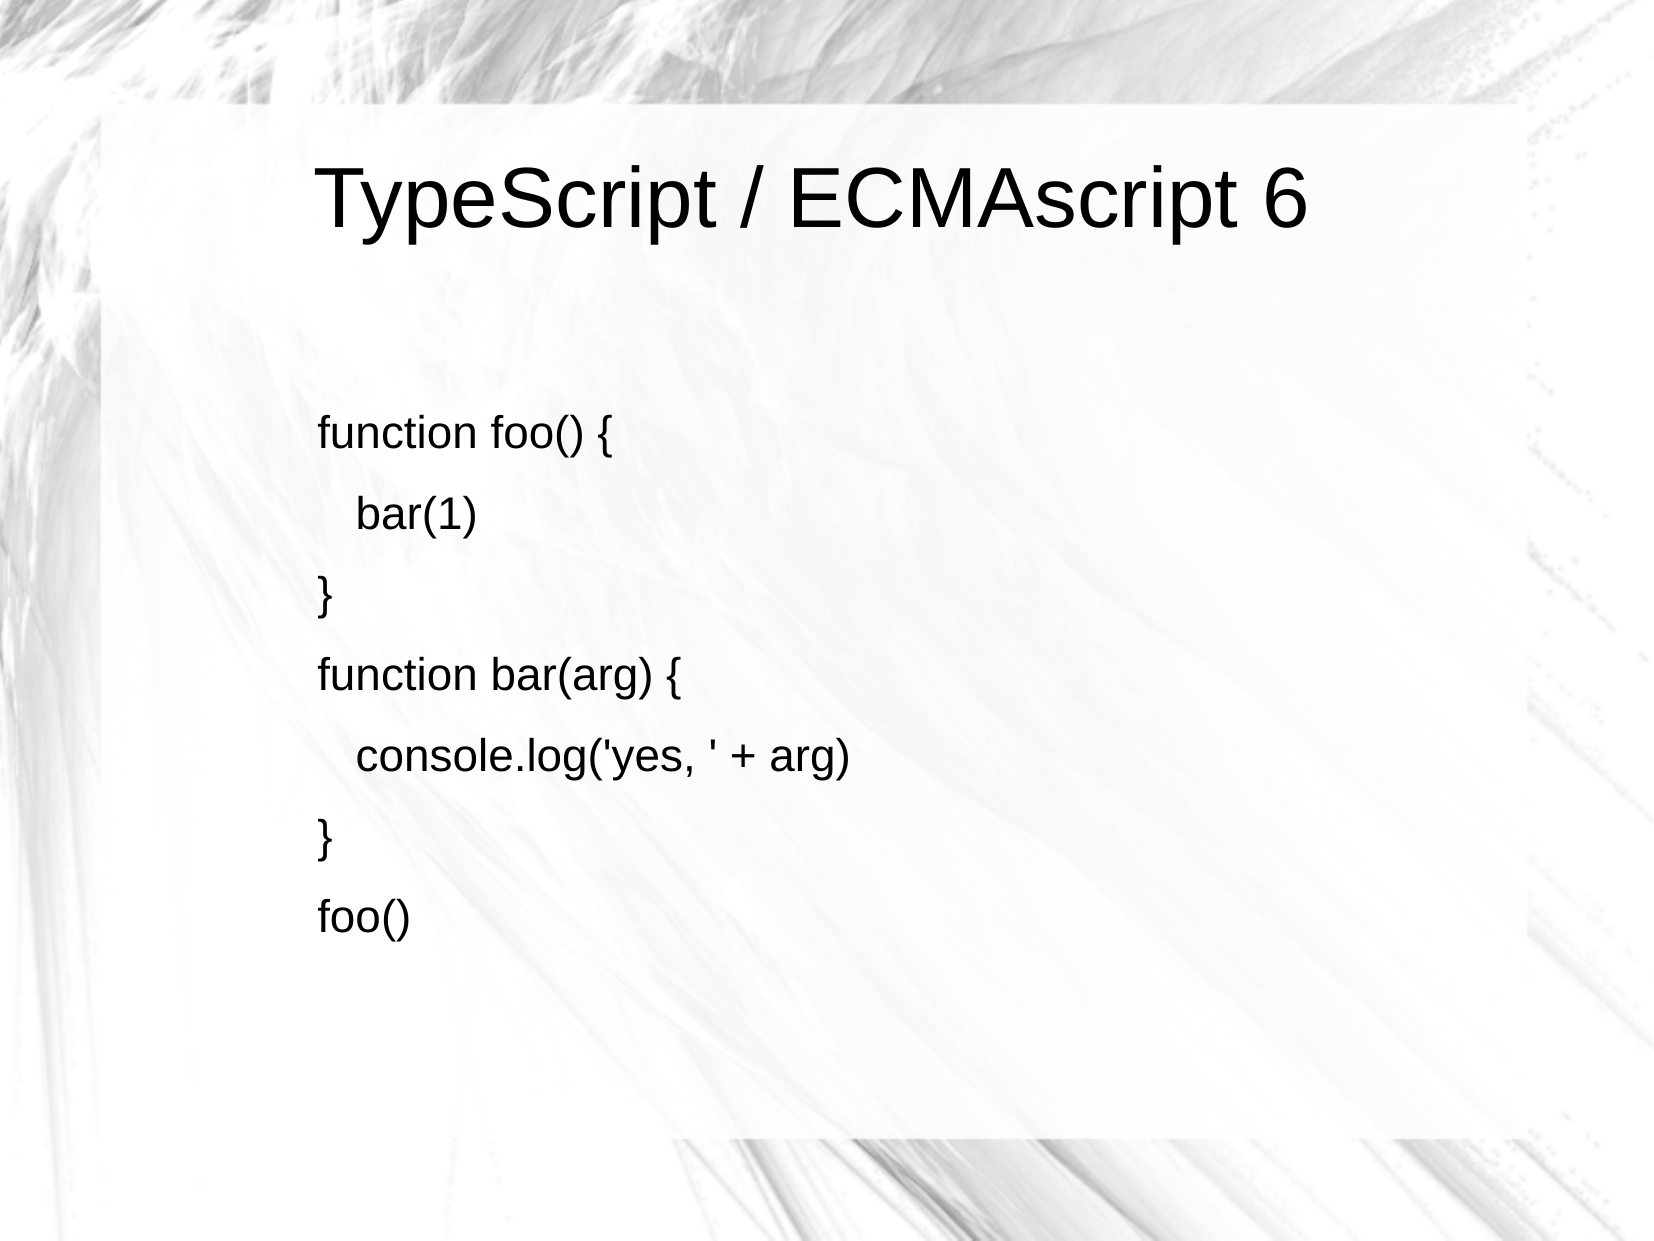

# TypeScript / ECMAscript 6
function foo() {
 bar(1)
}
function bar(arg) {
 console.log('yes, ' + arg)
}
foo()